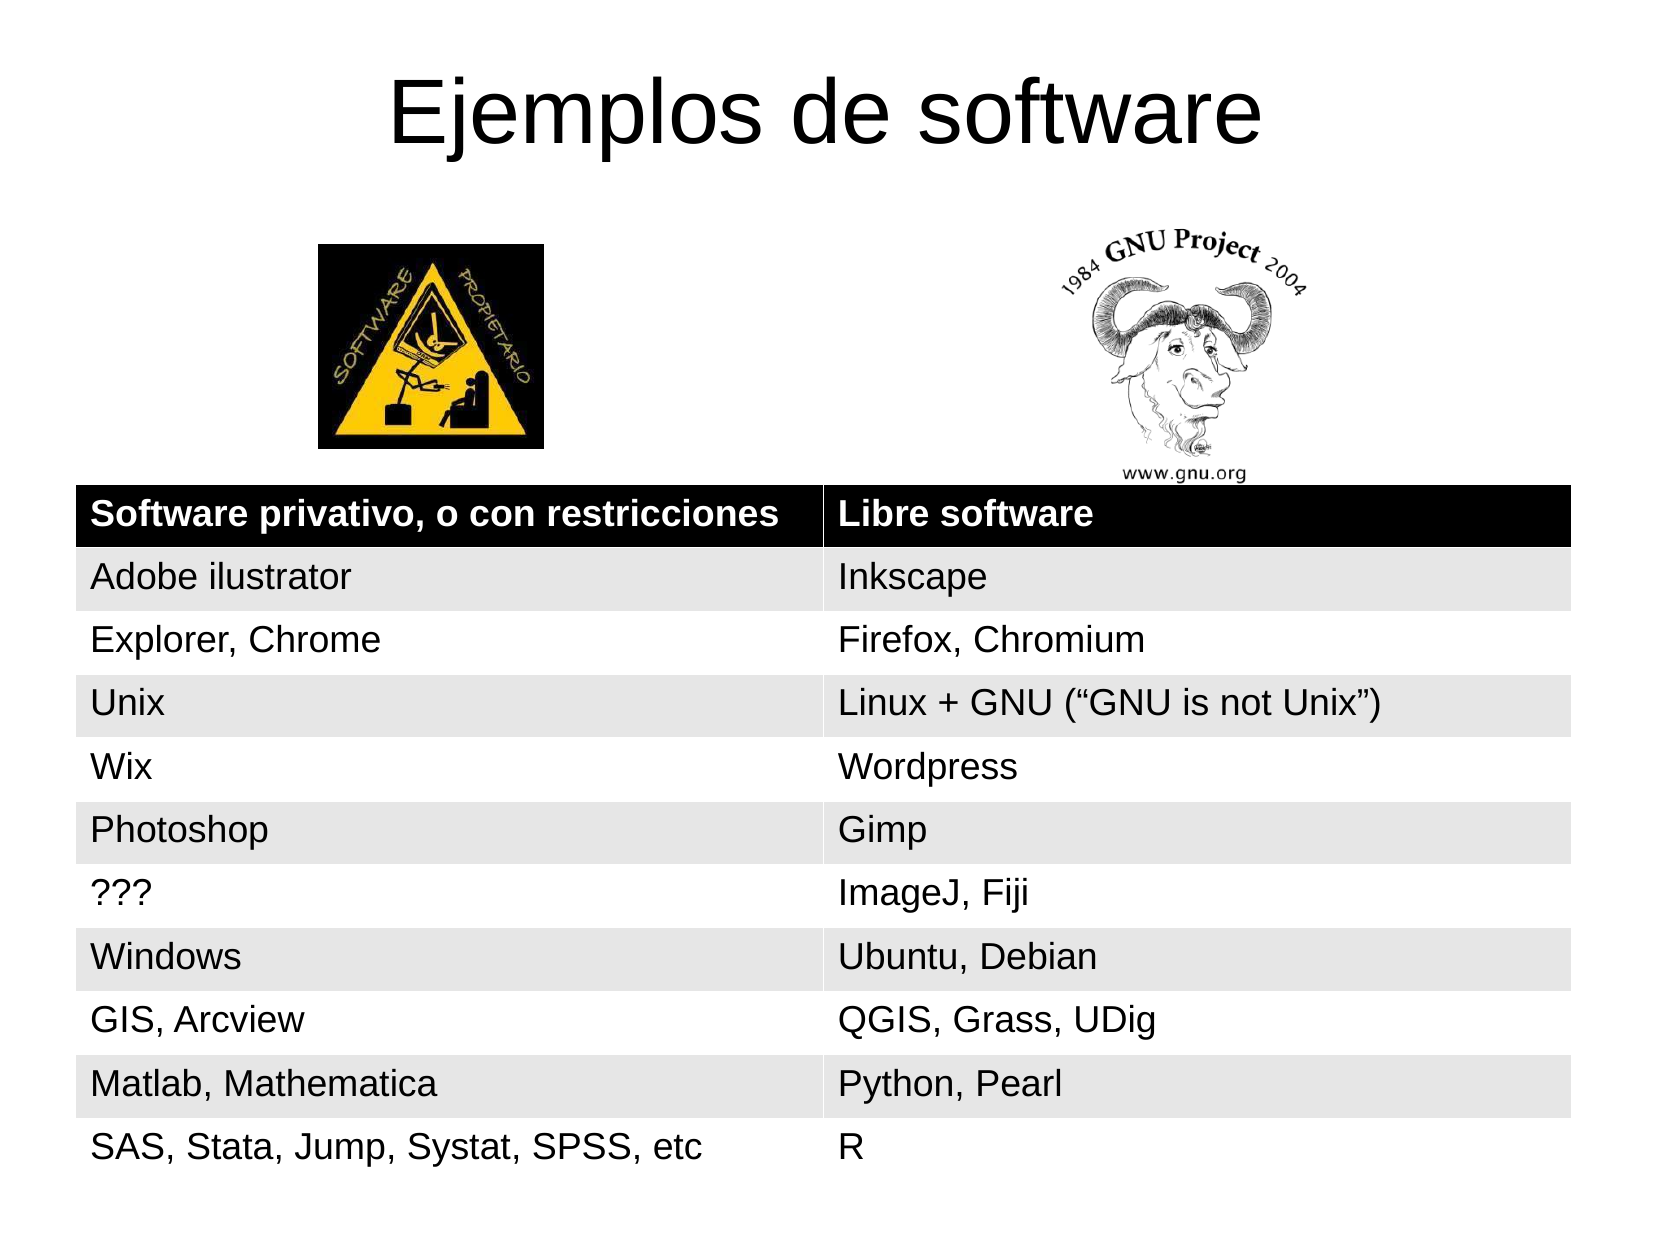

# Ejemplos de software
| Software privativo, o con restricciones | Libre software |
| --- | --- |
| Adobe ilustrator | Inkscape |
| Explorer, Chrome | Firefox, Chromium |
| Unix | Linux + GNU (“GNU is not Unix”) |
| Wix | Wordpress |
| Photoshop | Gimp |
| ??? | ImageJ, Fiji |
| Windows | Ubuntu, Debian |
| GIS, Arcview | QGIS, Grass, UDig |
| Matlab, Mathematica | Python, Pearl |
| SAS, Stata, Jump, Systat, SPSS, etc | R |